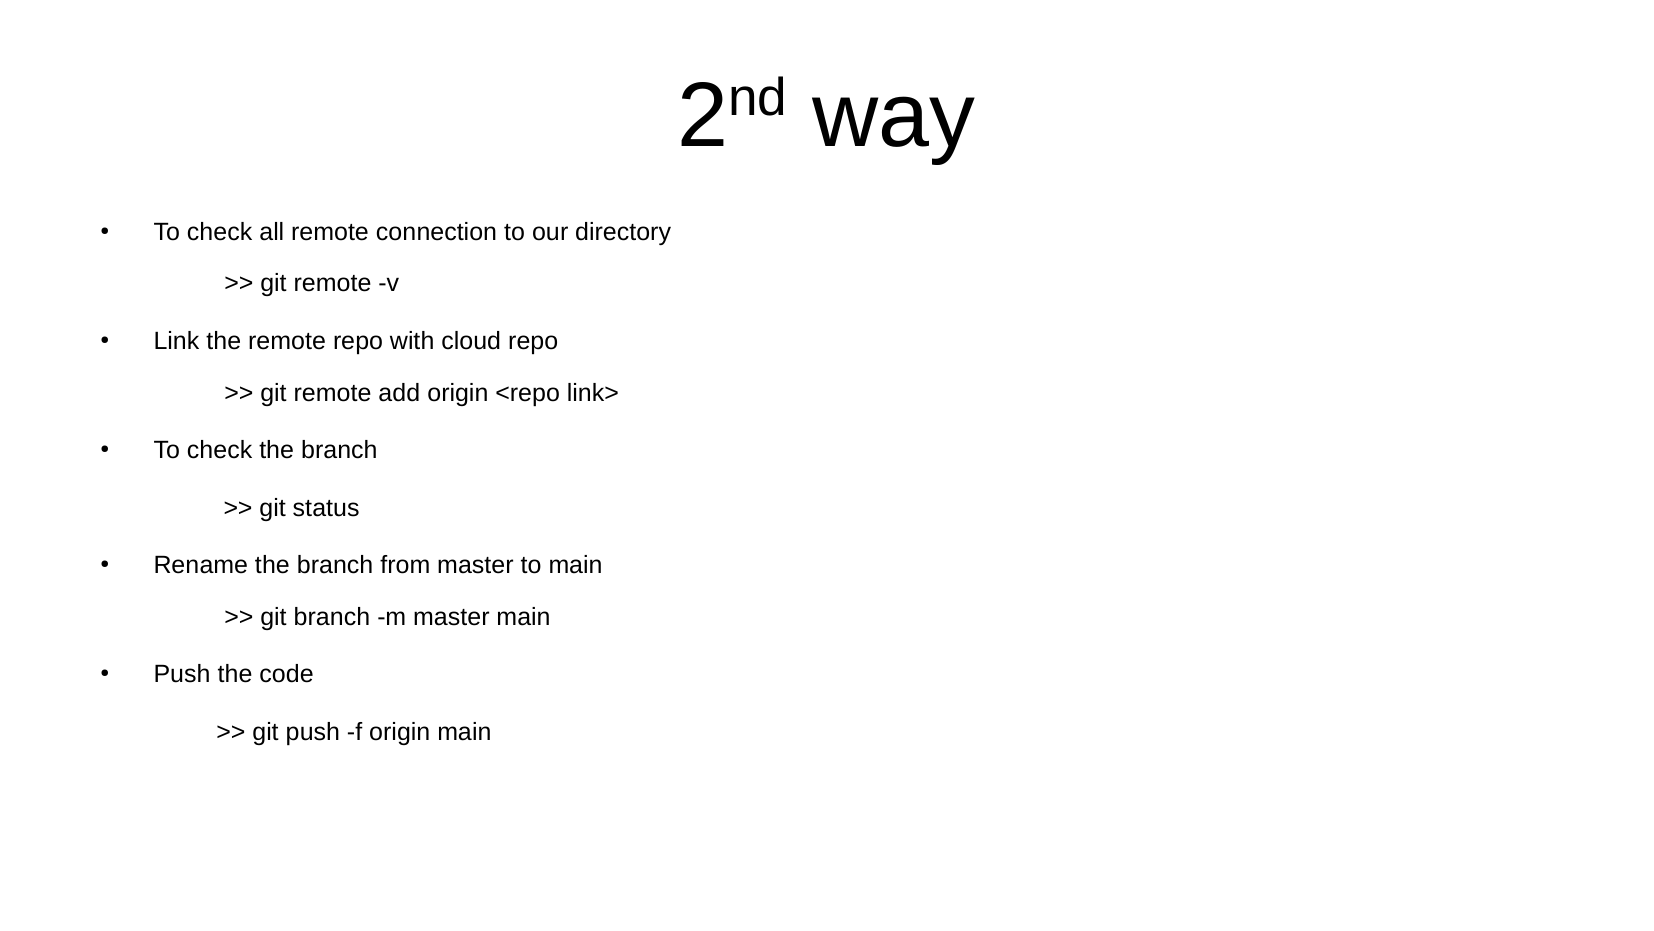

# 2nd way
To check all remote connection to our directory
>> git remote -v
Link the remote repo with cloud repo
>> git remote add origin <repo link>
To check the branch
 >> git status
Rename the branch from master to main
>> git branch -m master main
Push the code
 >> git push -f origin main